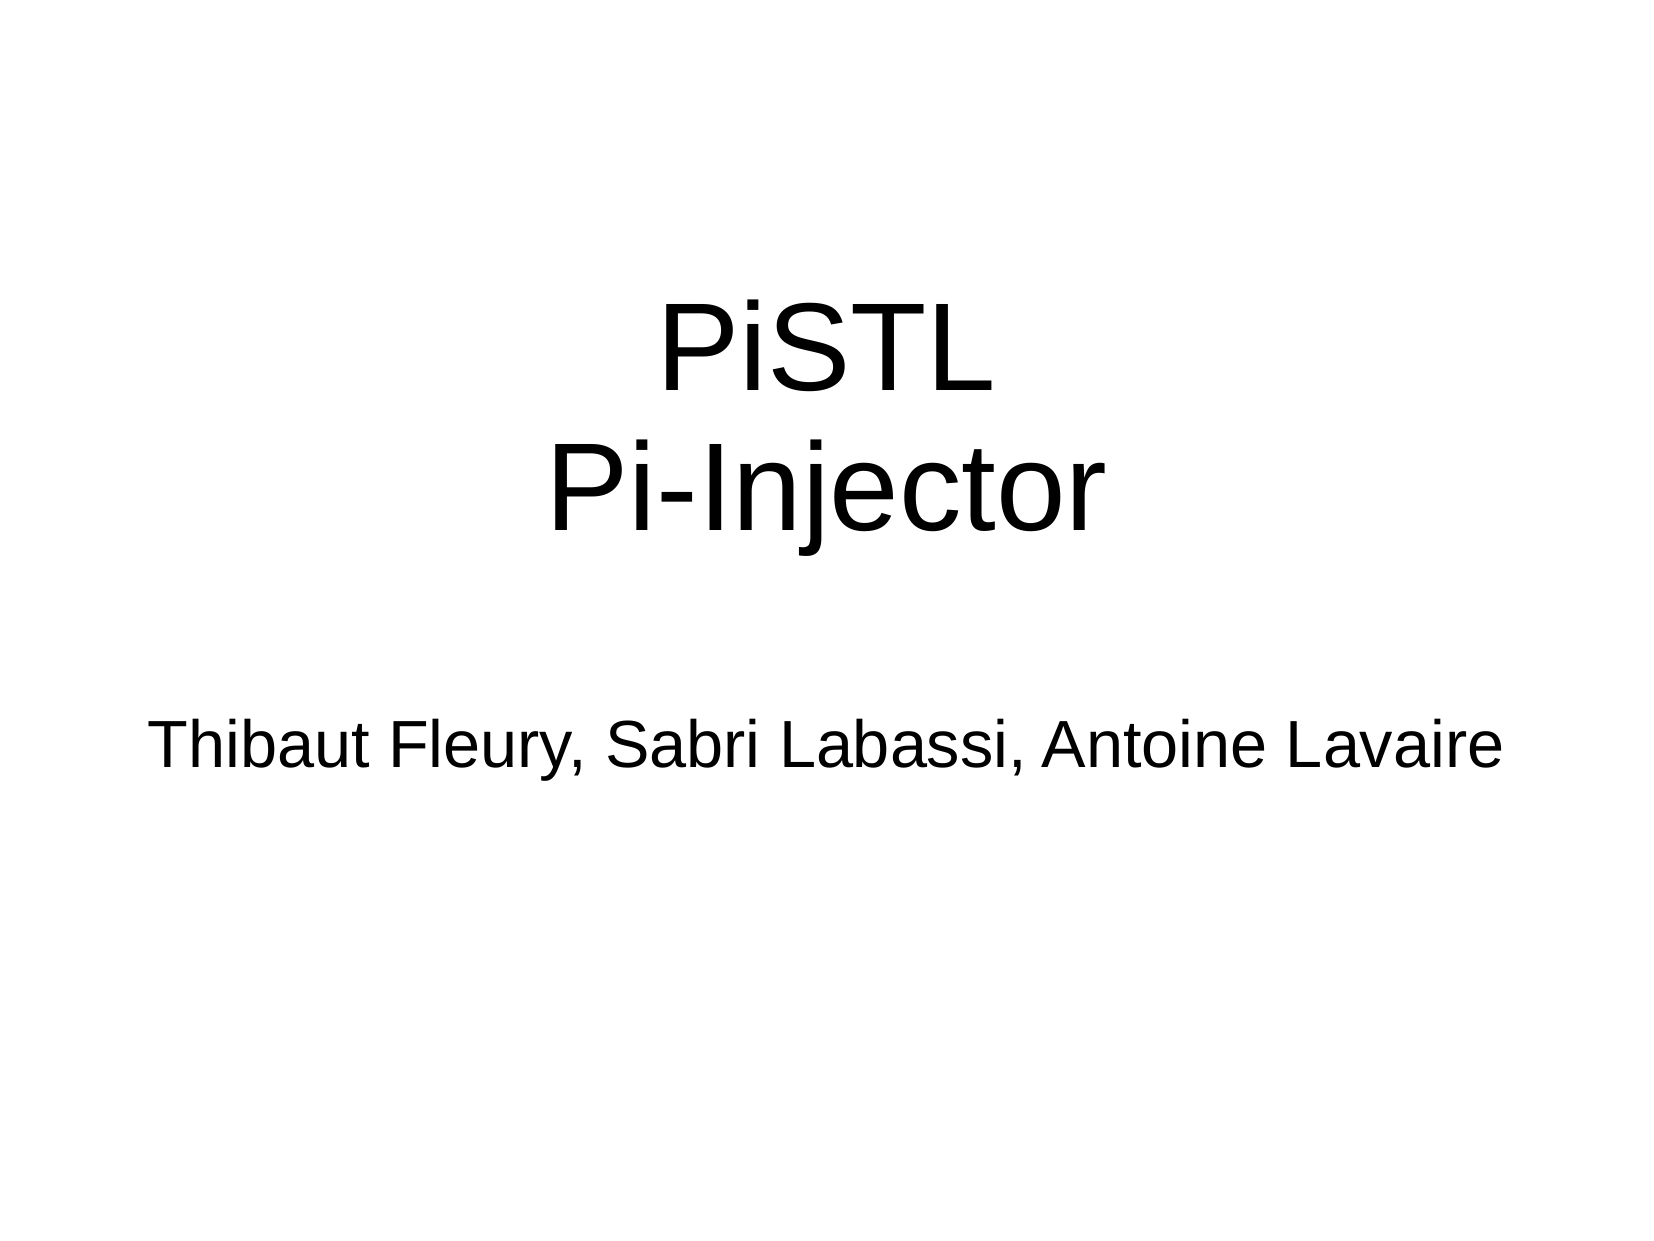

# PiSTL
Pi-Injector
Thibaut Fleury, Sabri Labassi, Antoine Lavaire